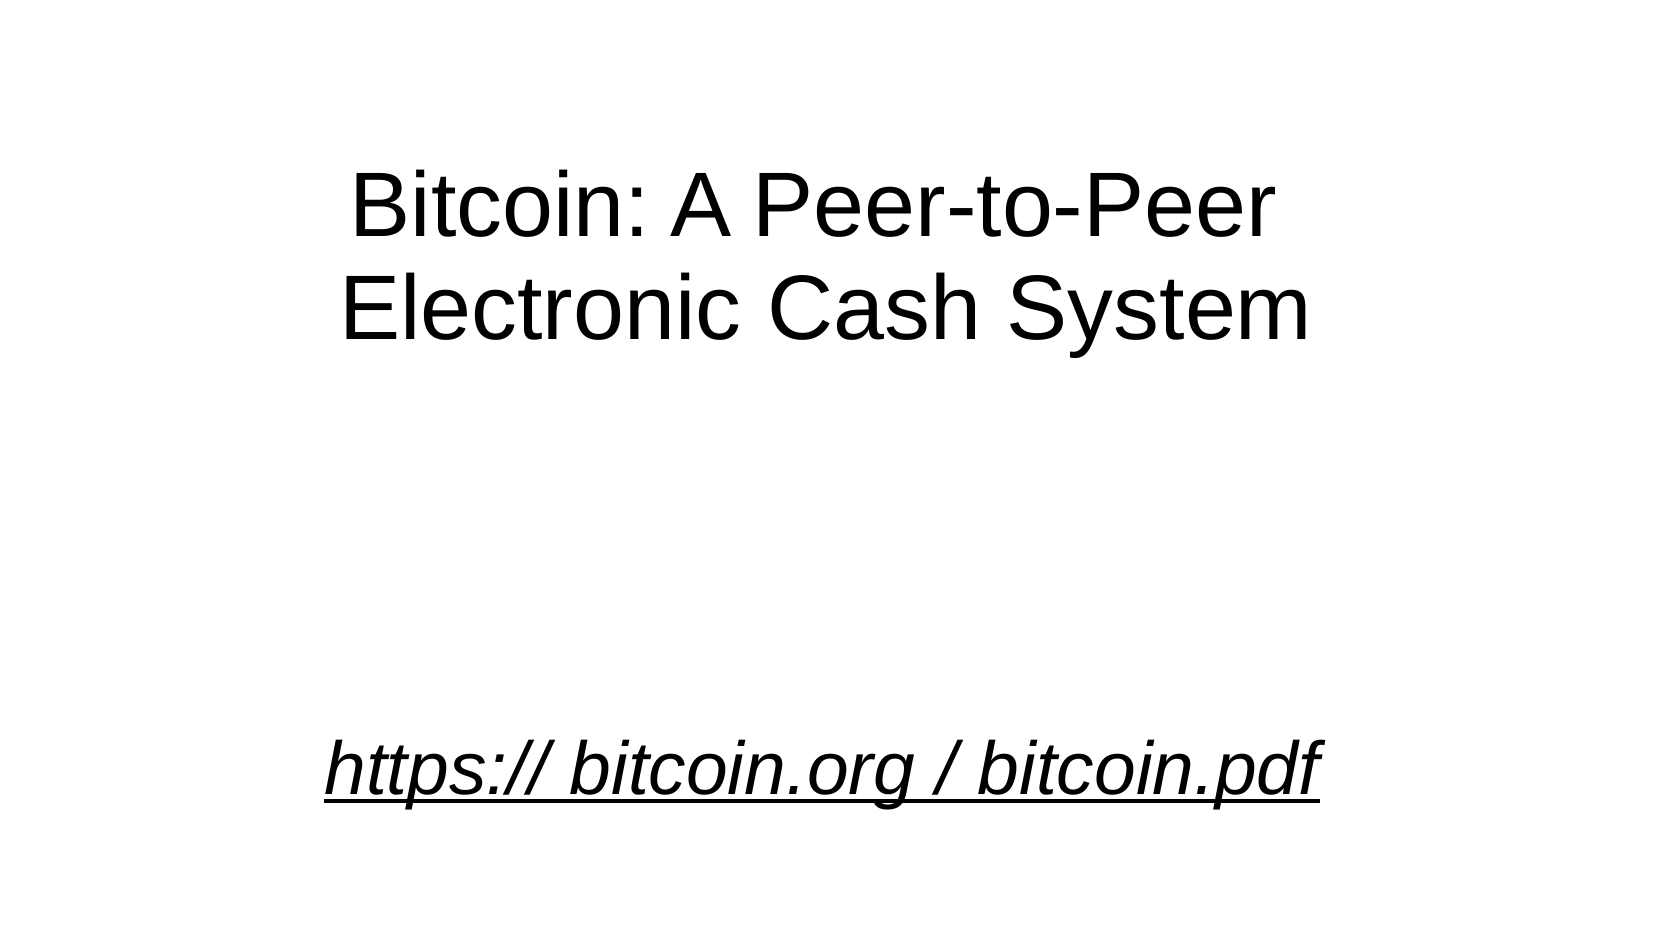

# Bitcoin: A Peer-to-Peer Electronic Cash System
https:// bitcoin.org / bitcoin.pdf